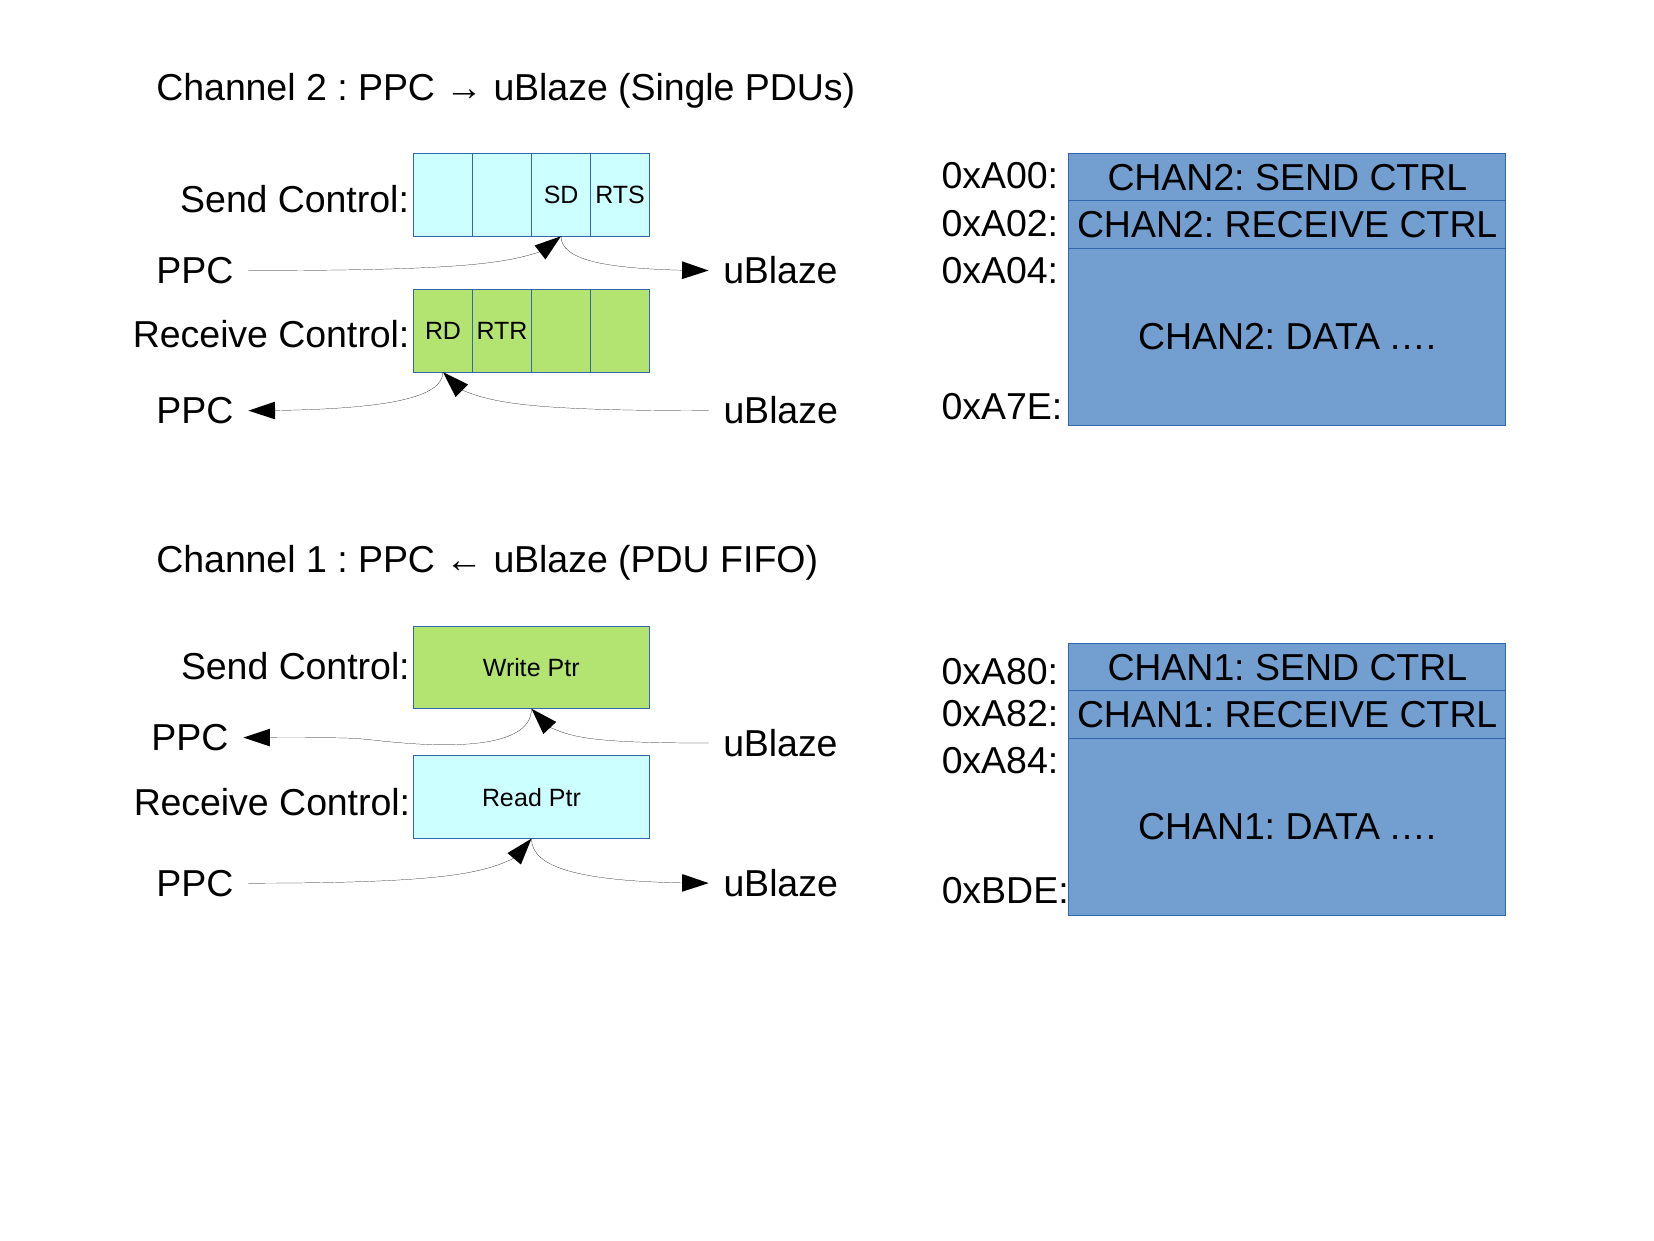

Channel 2 : PPC → uBlaze (Single PDUs)
0xA00:
SD
RTS
CHAN2: SEND CTRL
Send Control:
0xA02:
CHAN2: RECEIVE CTRL
PPC
uBlaze
0xA04:
CHAN2: DATA ….
RD
RTR
Receive Control:
0xA7E:
PPC
uBlaze
Channel 1 : PPC ← uBlaze (PDU FIFO)
Write Ptr
Send Control:
0xA80:
CHAN1: SEND CTRL
0xA82:
CHAN1: RECEIVE CTRL
PPC
uBlaze
0xA84:
CHAN1: DATA ….
Read Ptr
Receive Control:
PPC
uBlaze
0xBDE: